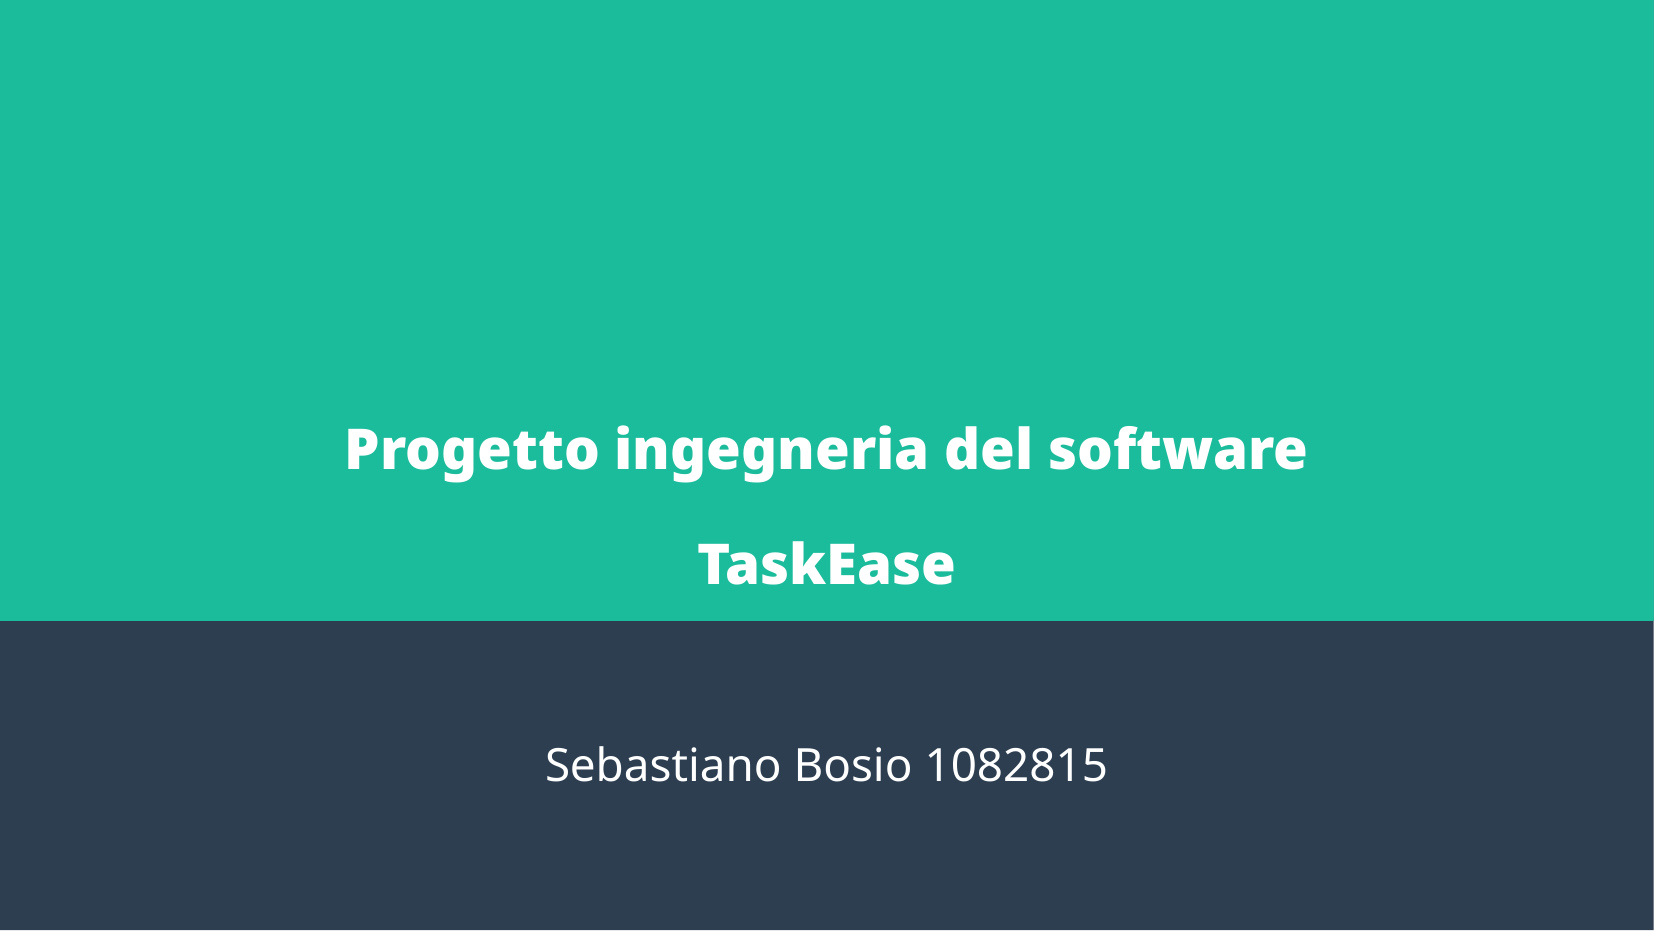

# Progetto ingegneria del software TaskEase
Sebastiano Bosio 1082815